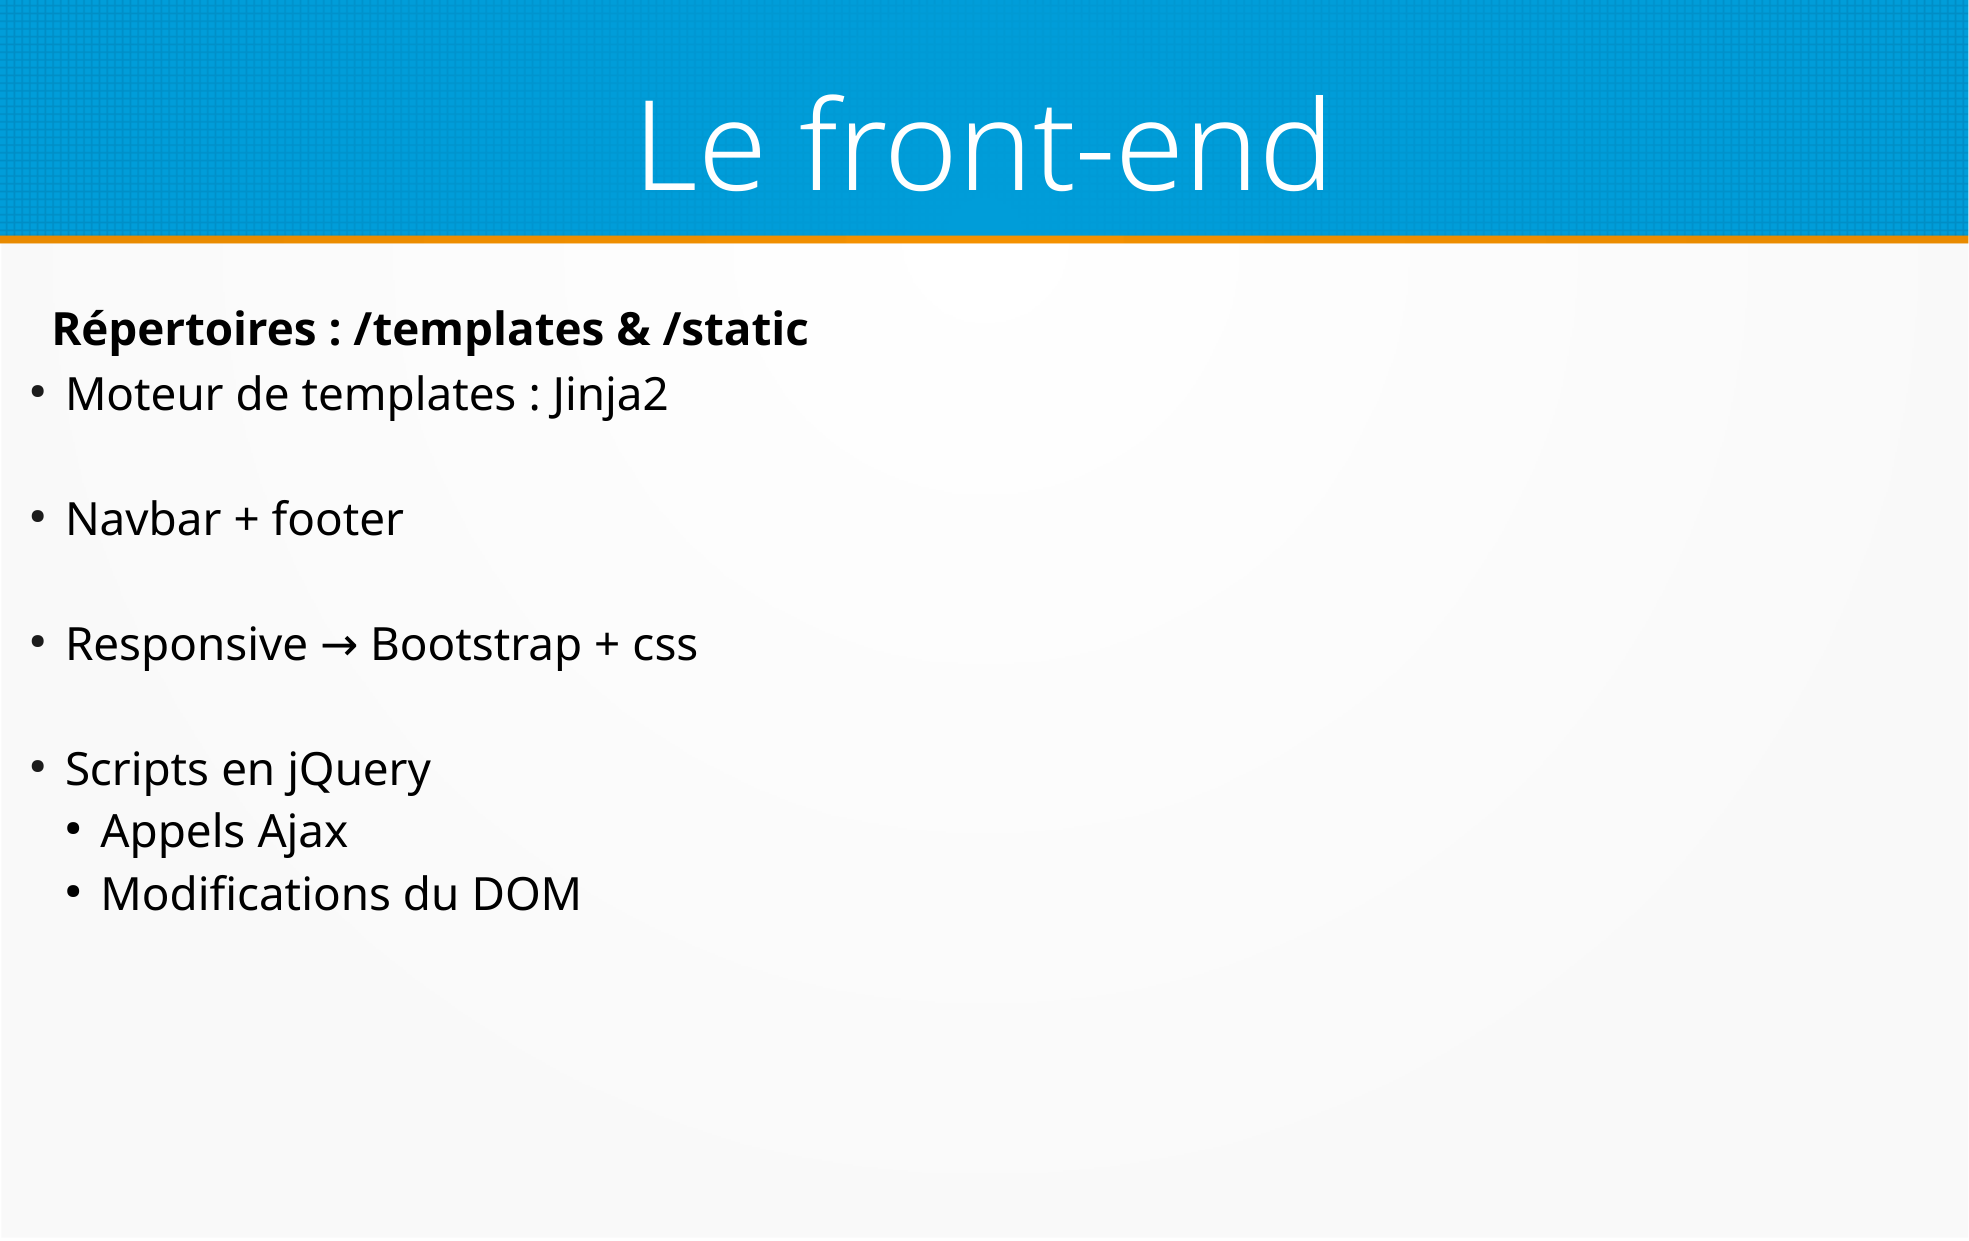

# Le front-end
Répertoires : /templates & /static
Moteur de templates : Jinja2
Navbar + footer
Responsive → Bootstrap + css
Scripts en jQuery
Appels Ajax
Modifications du DOM